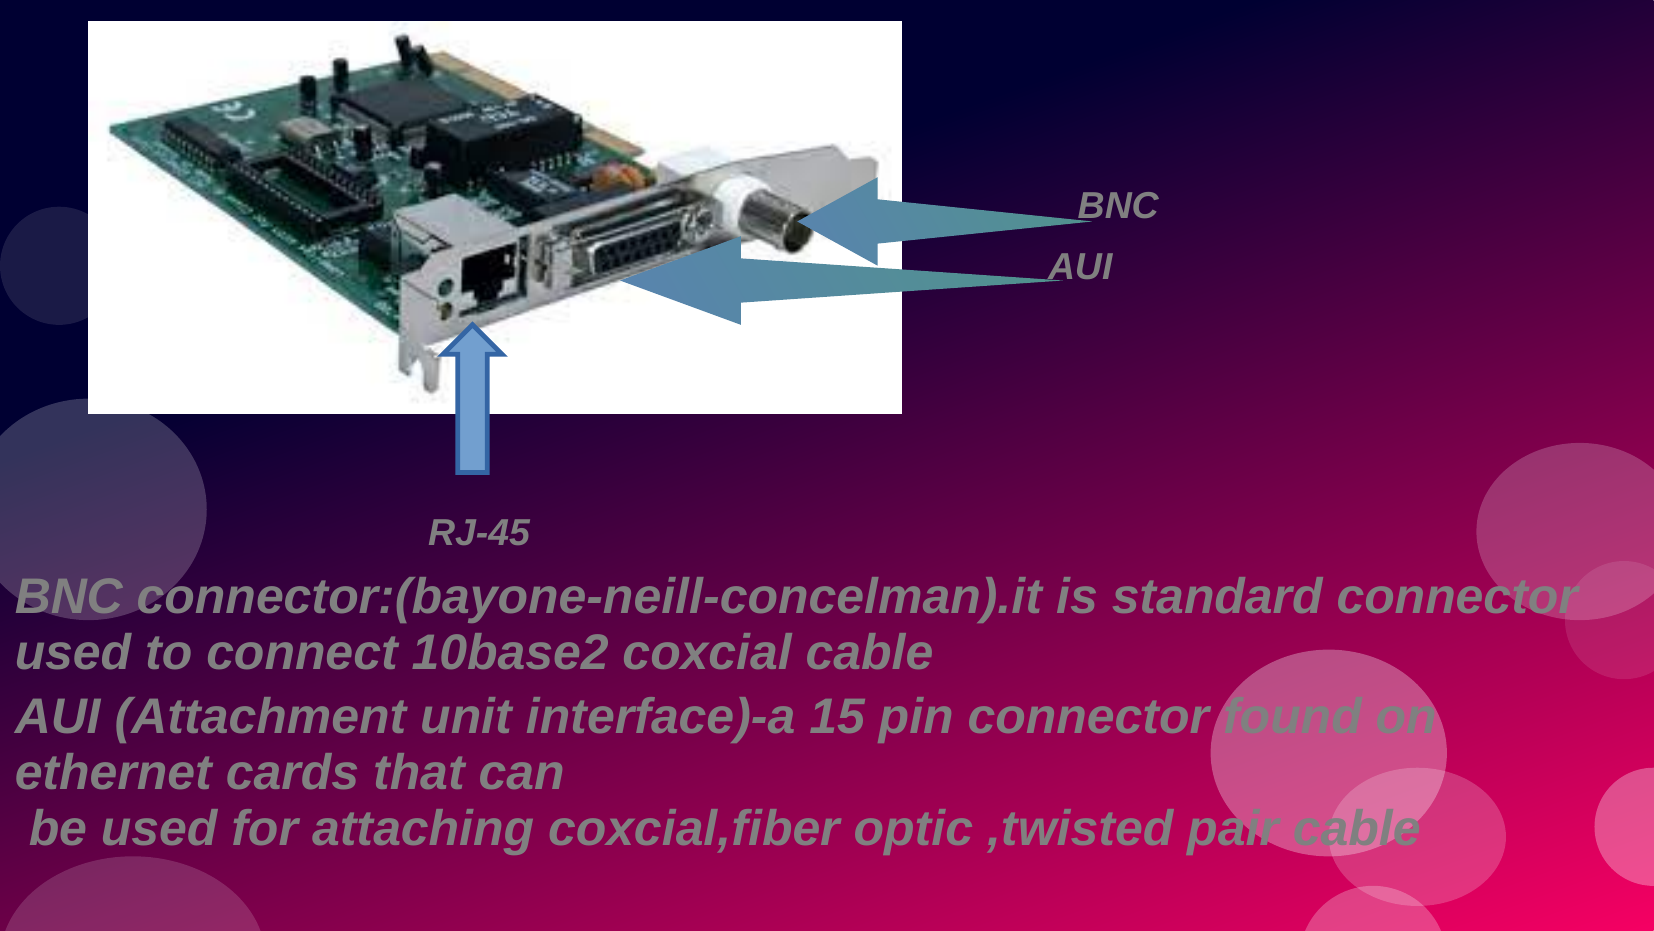

BNC
AUI
RJ-45
BNC connector:(bayone-neill-concelman).it is standard connector used to connect 10base2 coxcial cable
AUI (Attachment unit interface)-a 15 pin connector found on ethernet cards that can
 be used for attaching coxcial,fiber optic ,twisted pair cable